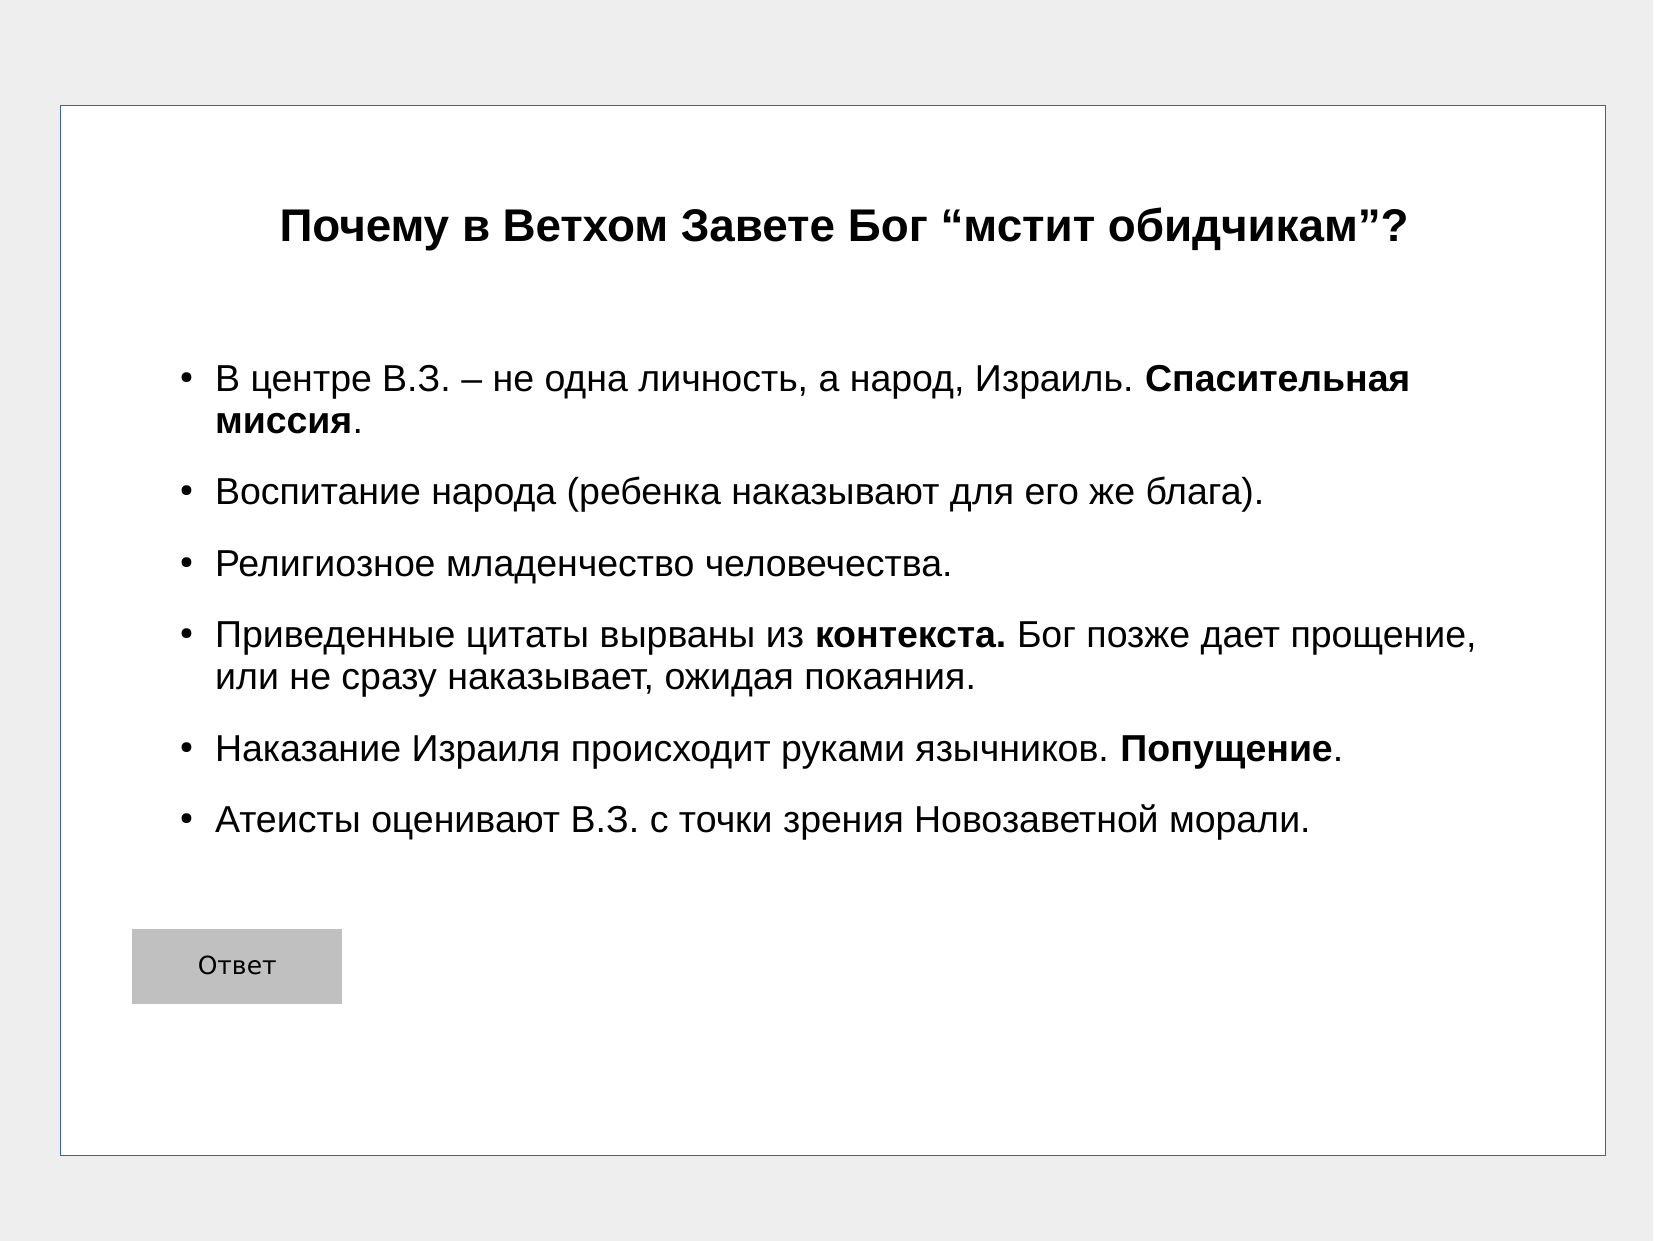

Почему в Ветхом Завете Бог “мстит обидчикам”?
В центре В.З. – не одна личность, а народ, Израиль. Спасительная миссия.
Воспитание народа (ребенка наказывают для его же блага).
Религиозное младенчество человечества.
Приведенные цитаты вырваны из контекста. Бог позже дает прощение, или не сразу наказывает, ожидая покаяния.
Наказание Израиля происходит руками язычников. Попущение.
Атеисты оценивают В.З. с точки зрения Новозаветной морали.